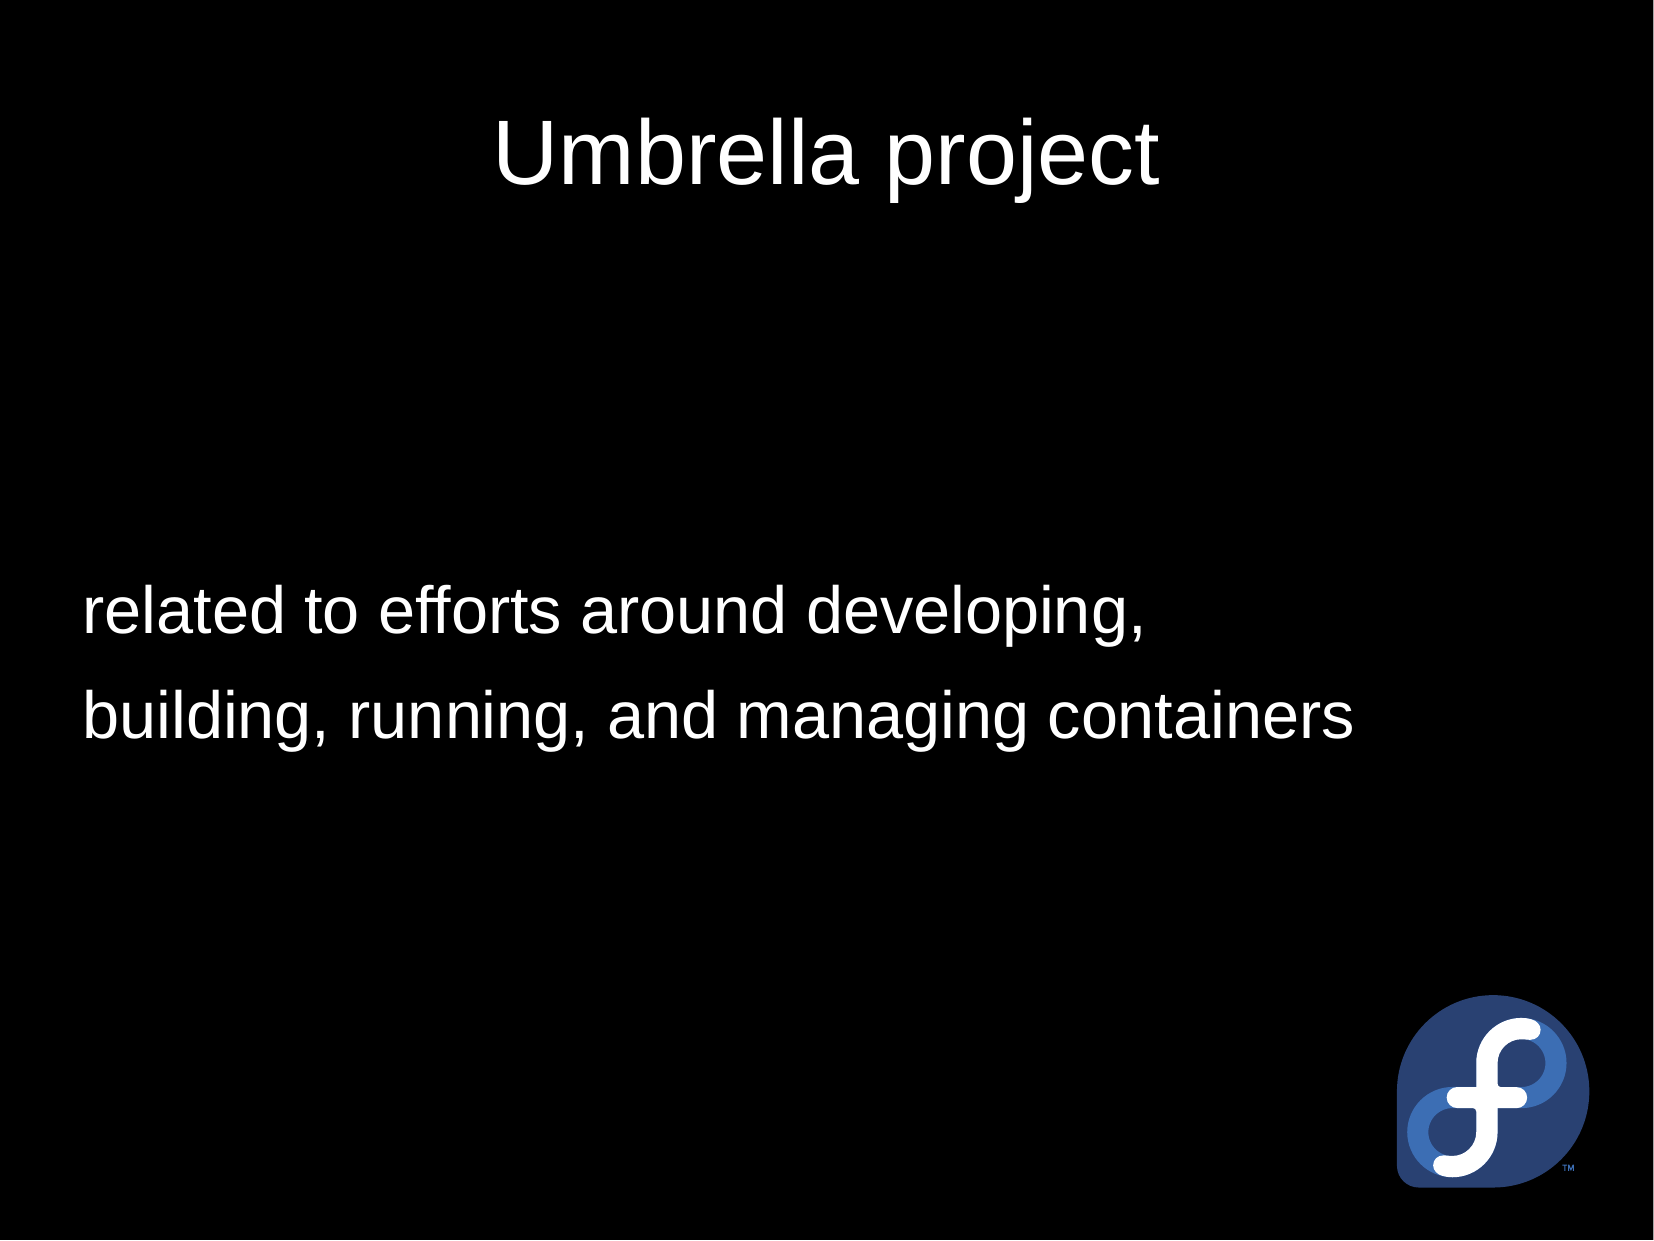

# Umbrella project
related to efforts around developing,
building, running, and managing containers